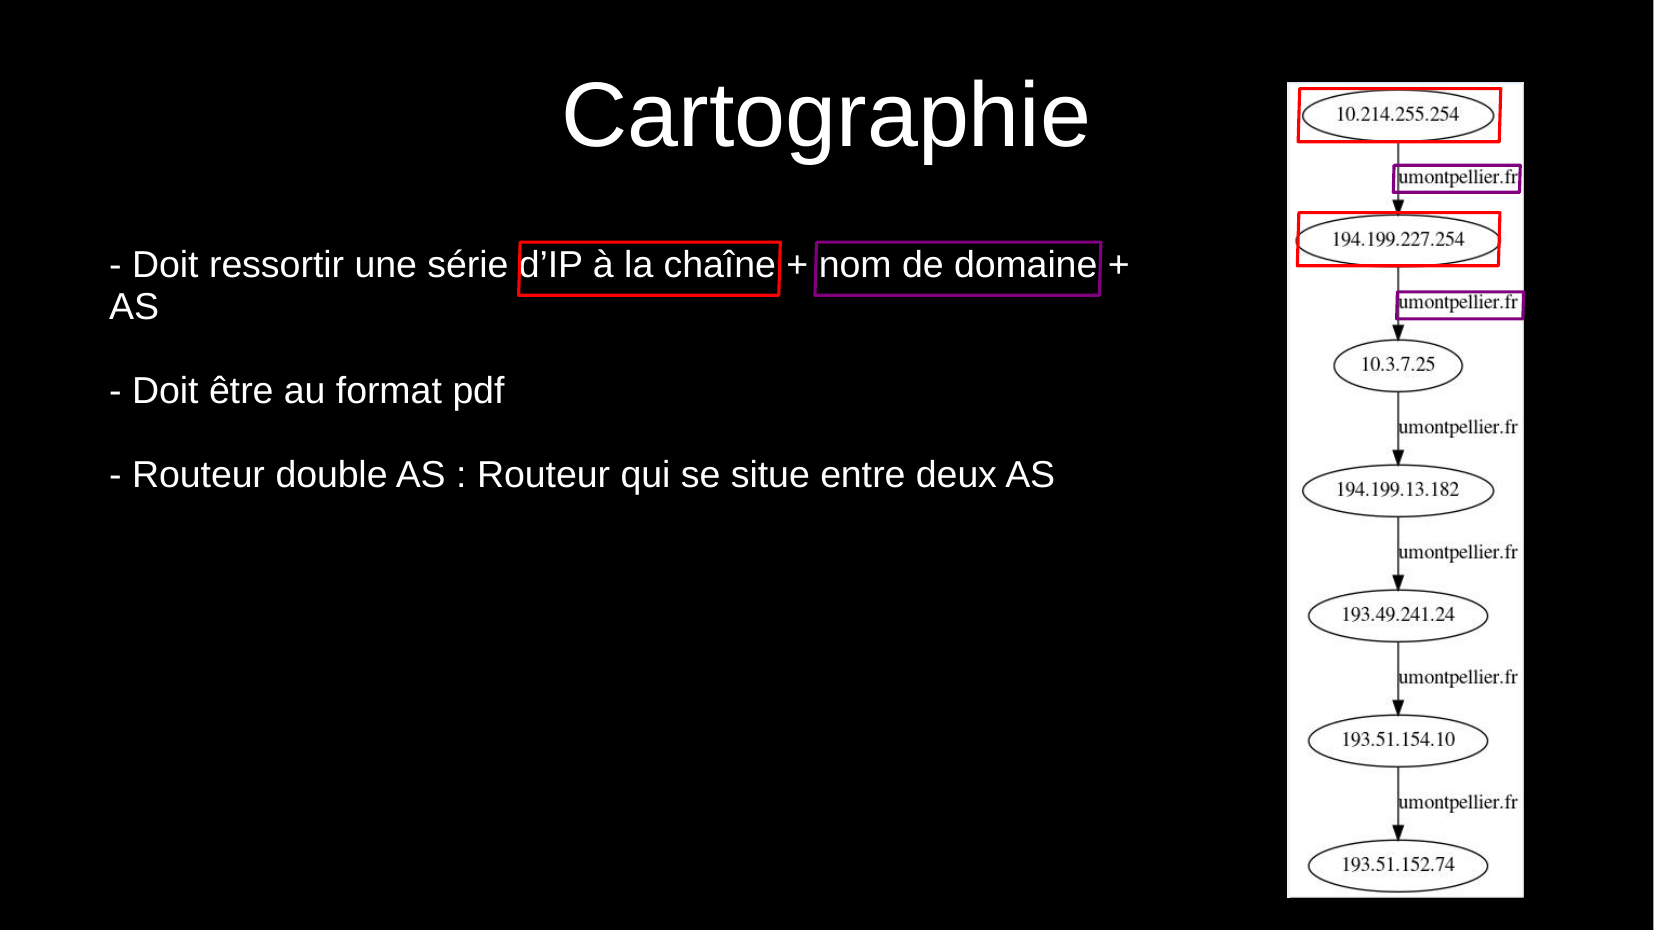

# Cartographie
- Doit ressortir une série d’IP à la chaîne + nom de domaine + AS
- Doit être au format pdf
- Routeur double AS : Routeur qui se situe entre deux AS